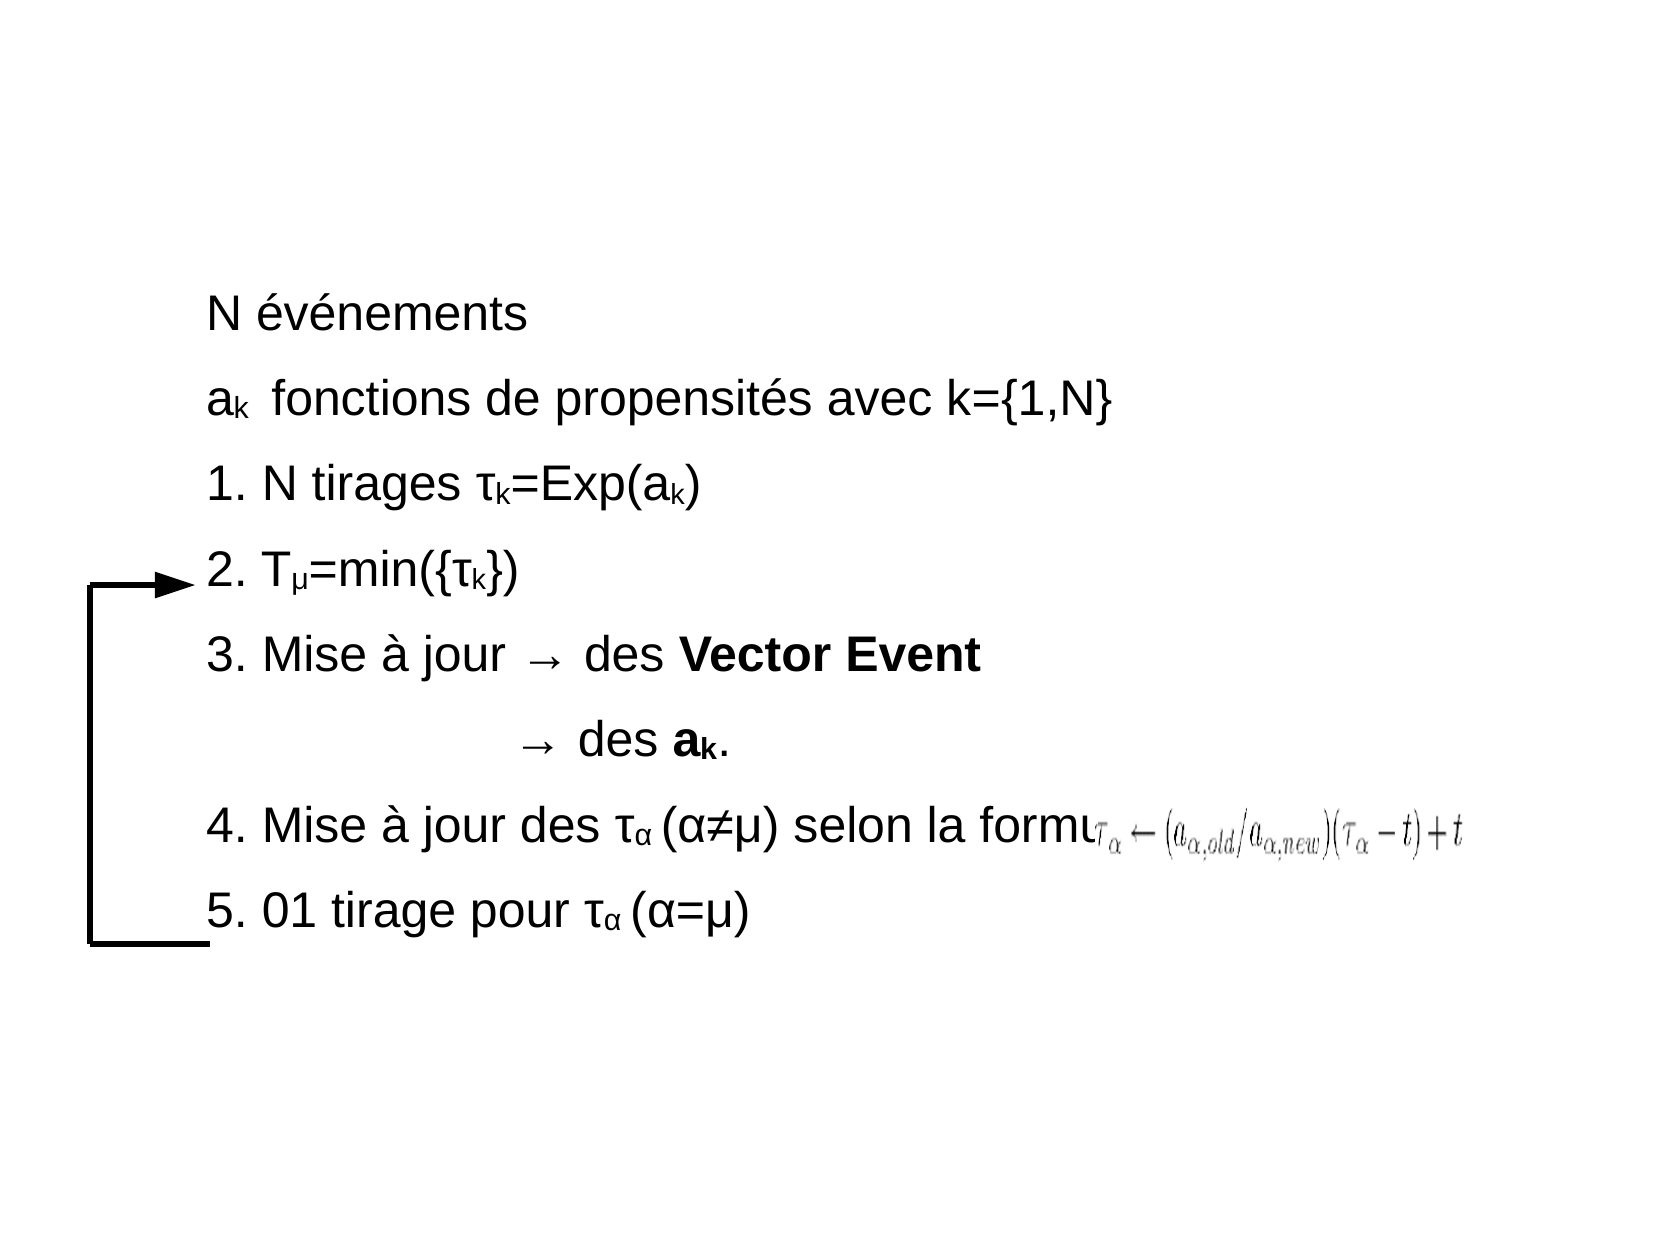

#
N événements
ak fonctions de propensités avec k={1,N}
1. N tirages τk=Exp(ak)
2. Tμ=min({τk})
3. Mise à jour → des Vector Event
 → des ak.
4. Mise à jour des τα (α≠μ) selon la formule
5. 01 tirage pour τα (α=μ)